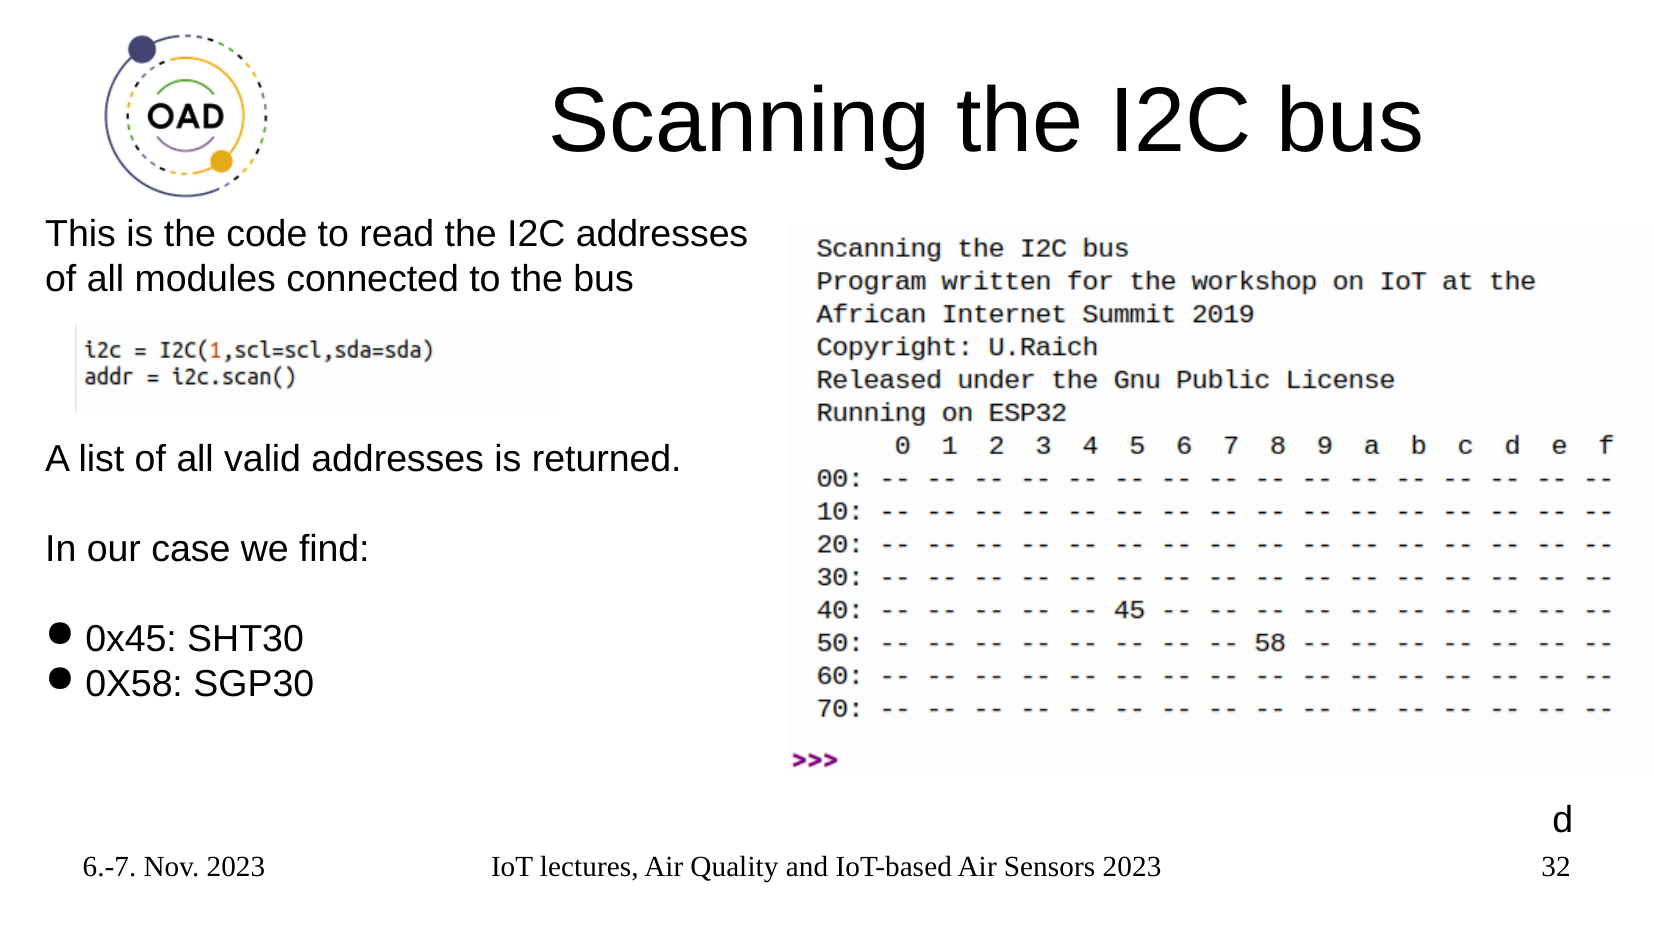

# Scanning the I2C bus
This is the code to read the I2C addresses of all modules connected to the bus
A list of all valid addresses is returned.
In our case we find:
 0x45: SHT30
 0X58: SGP30
d
6.-7. Nov. 2023
IoT lectures, Air Quality and IoT-based Air Sensors 2023
32